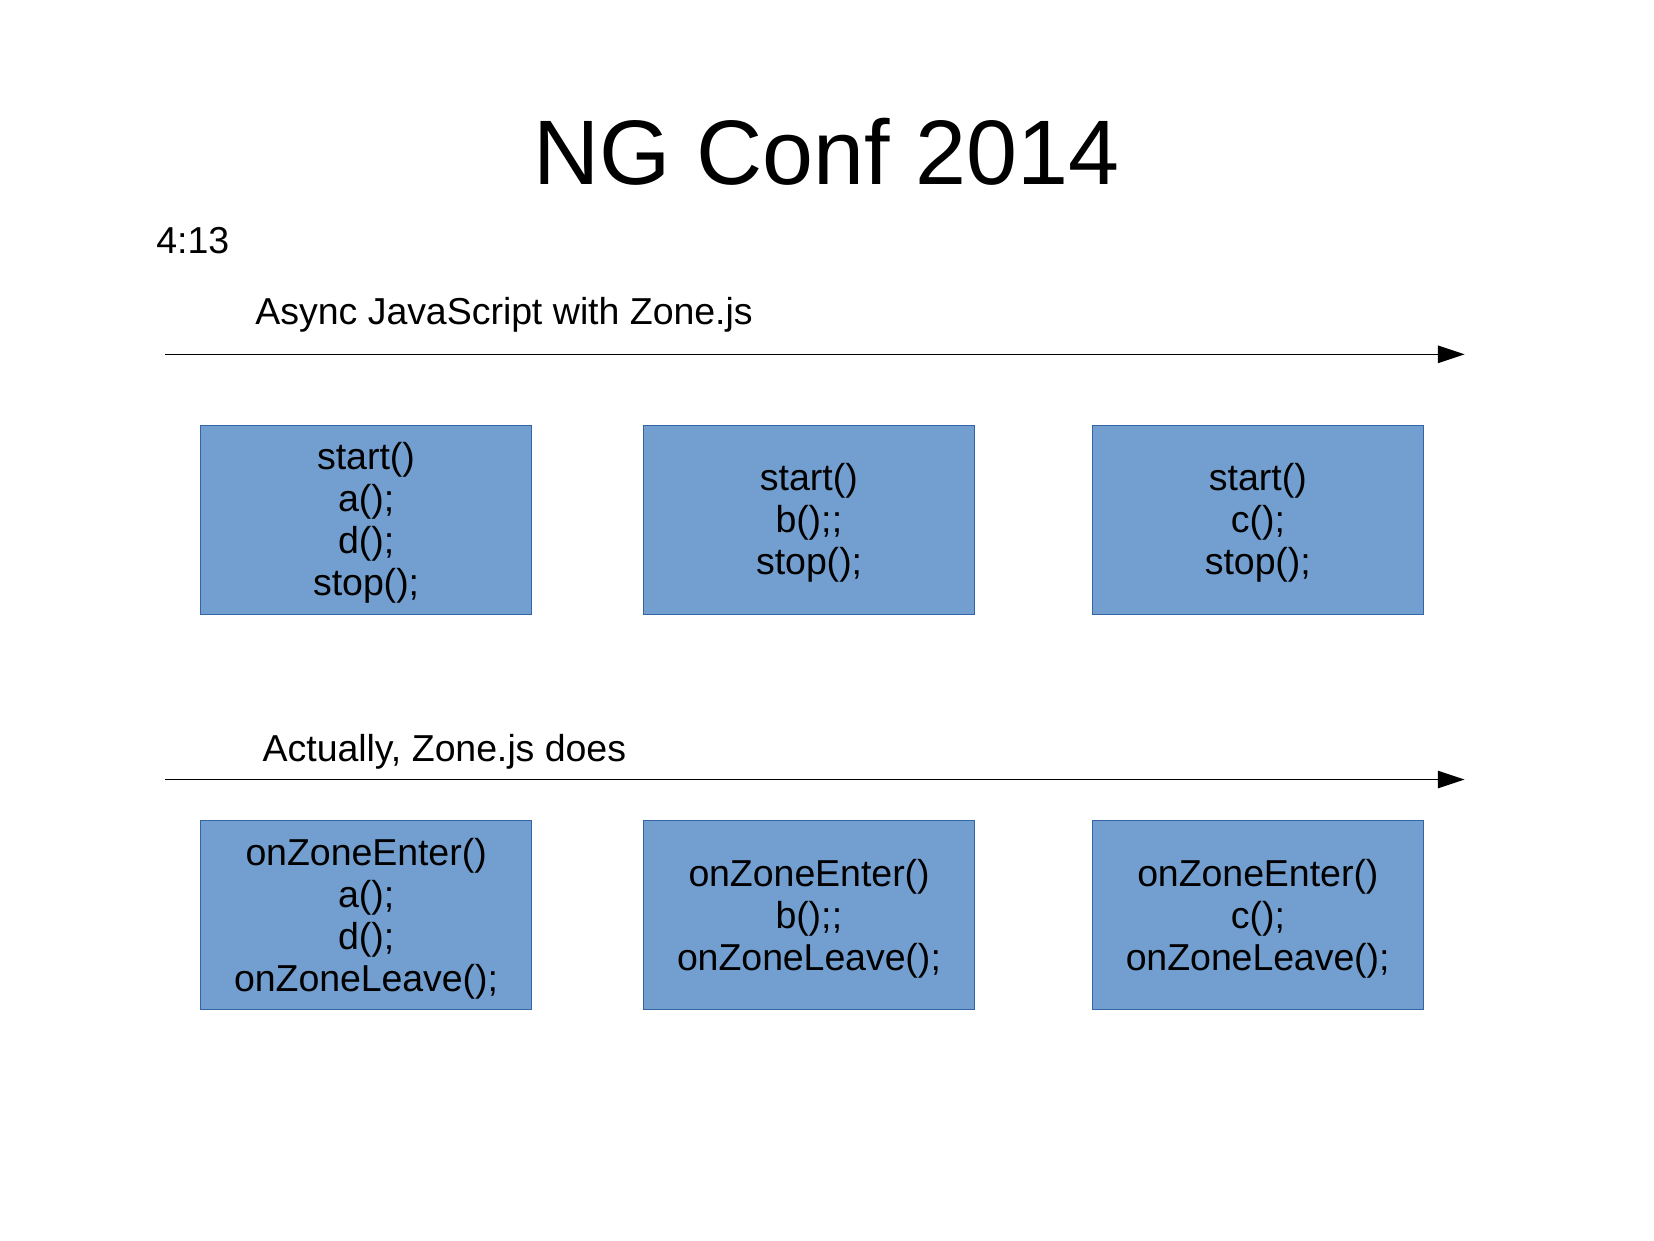

# NG Conf 2014
4:13
Async JavaScript with Zone.js
start()
a();
d();
stop();
start()
b();;
stop();
start()
c();
stop();
Actually, Zone.js does
onZoneEnter()
a();
d();
onZoneLeave();
onZoneEnter()
b();;
onZoneLeave();
onZoneEnter()
c();
onZoneLeave();